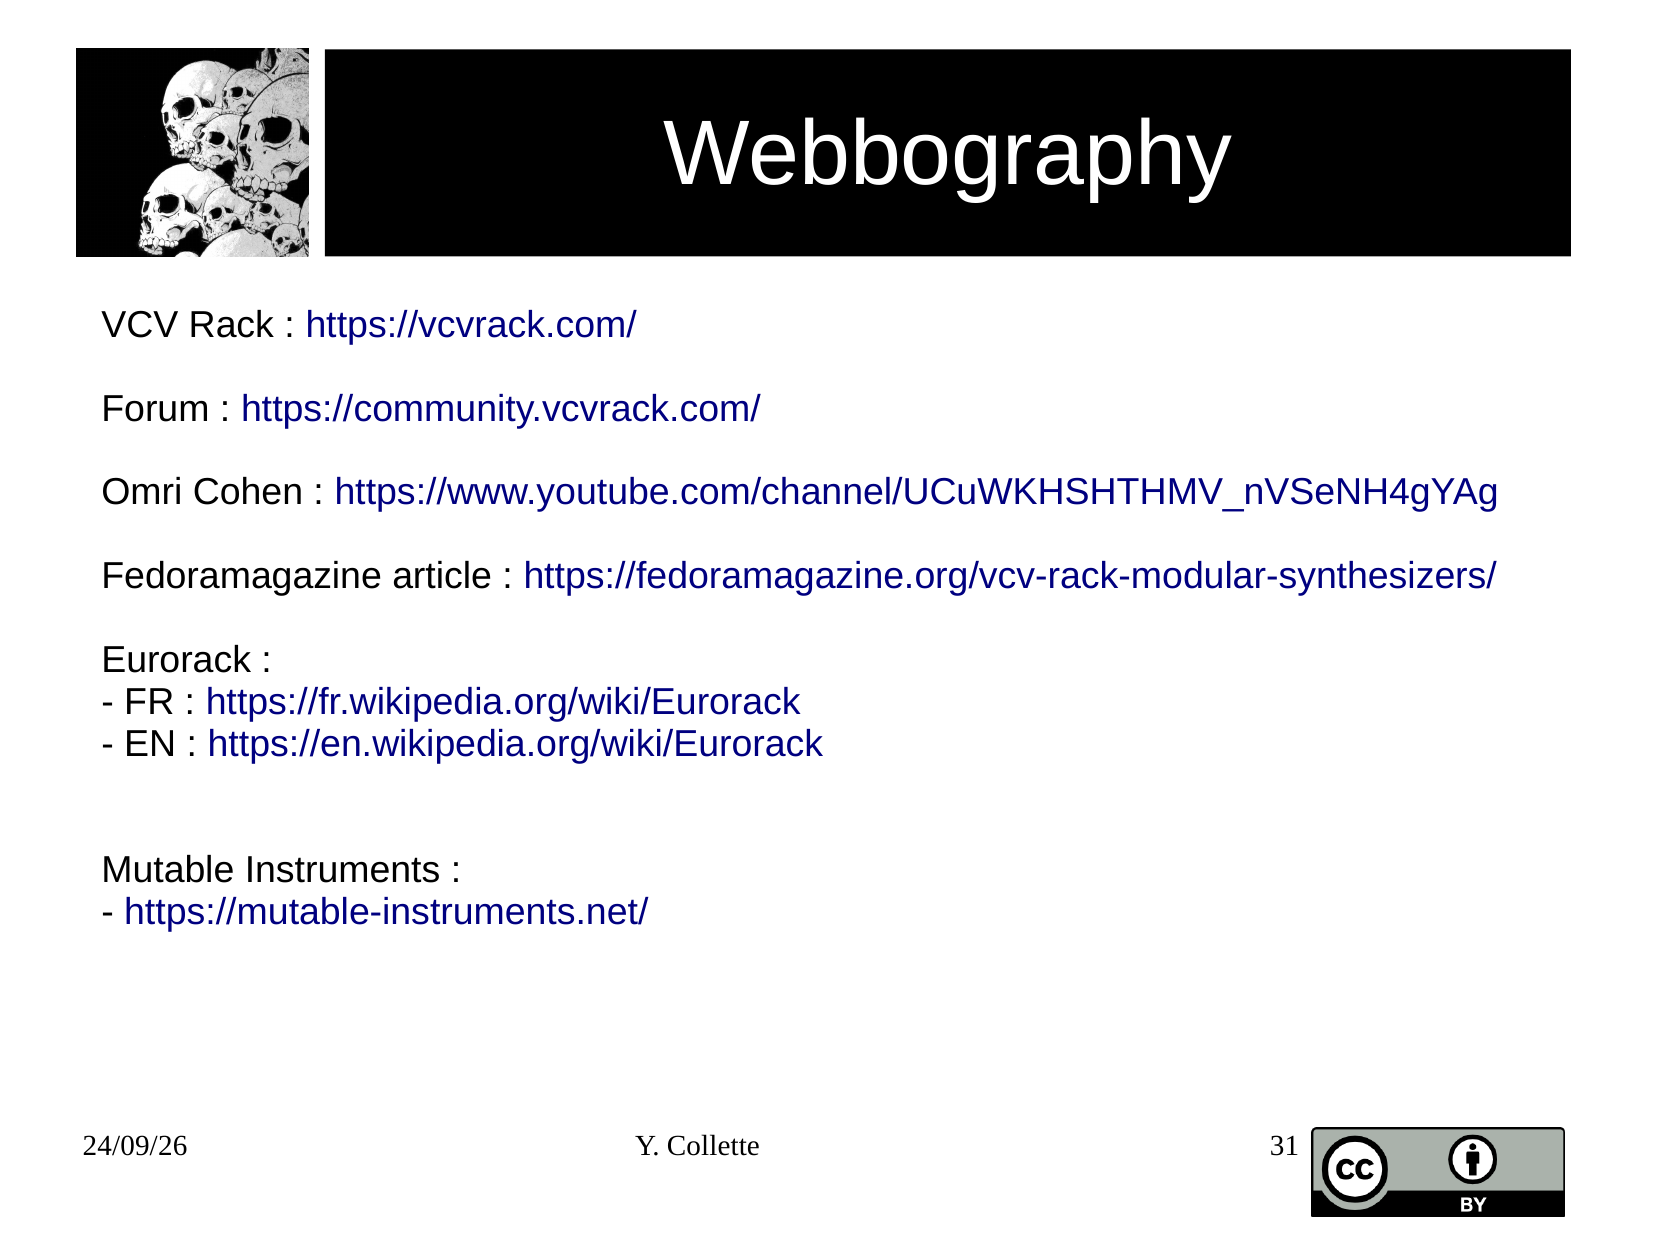

# Webbography
VCV Rack : https://vcvrack.com/
Forum : https://community.vcvrack.com/
Omri Cohen : https://www.youtube.com/channel/UCuWKHSHTHMV_nVSeNH4gYAg
Fedoramagazine article : https://fedoramagazine.org/vcv-rack-modular-synthesizers/
Eurorack :
- FR : https://fr.wikipedia.org/wiki/Eurorack
- EN : https://en.wikipedia.org/wiki/Eurorack
Mutable Instruments :
- https://mutable-instruments.net/
Y. Collette
31